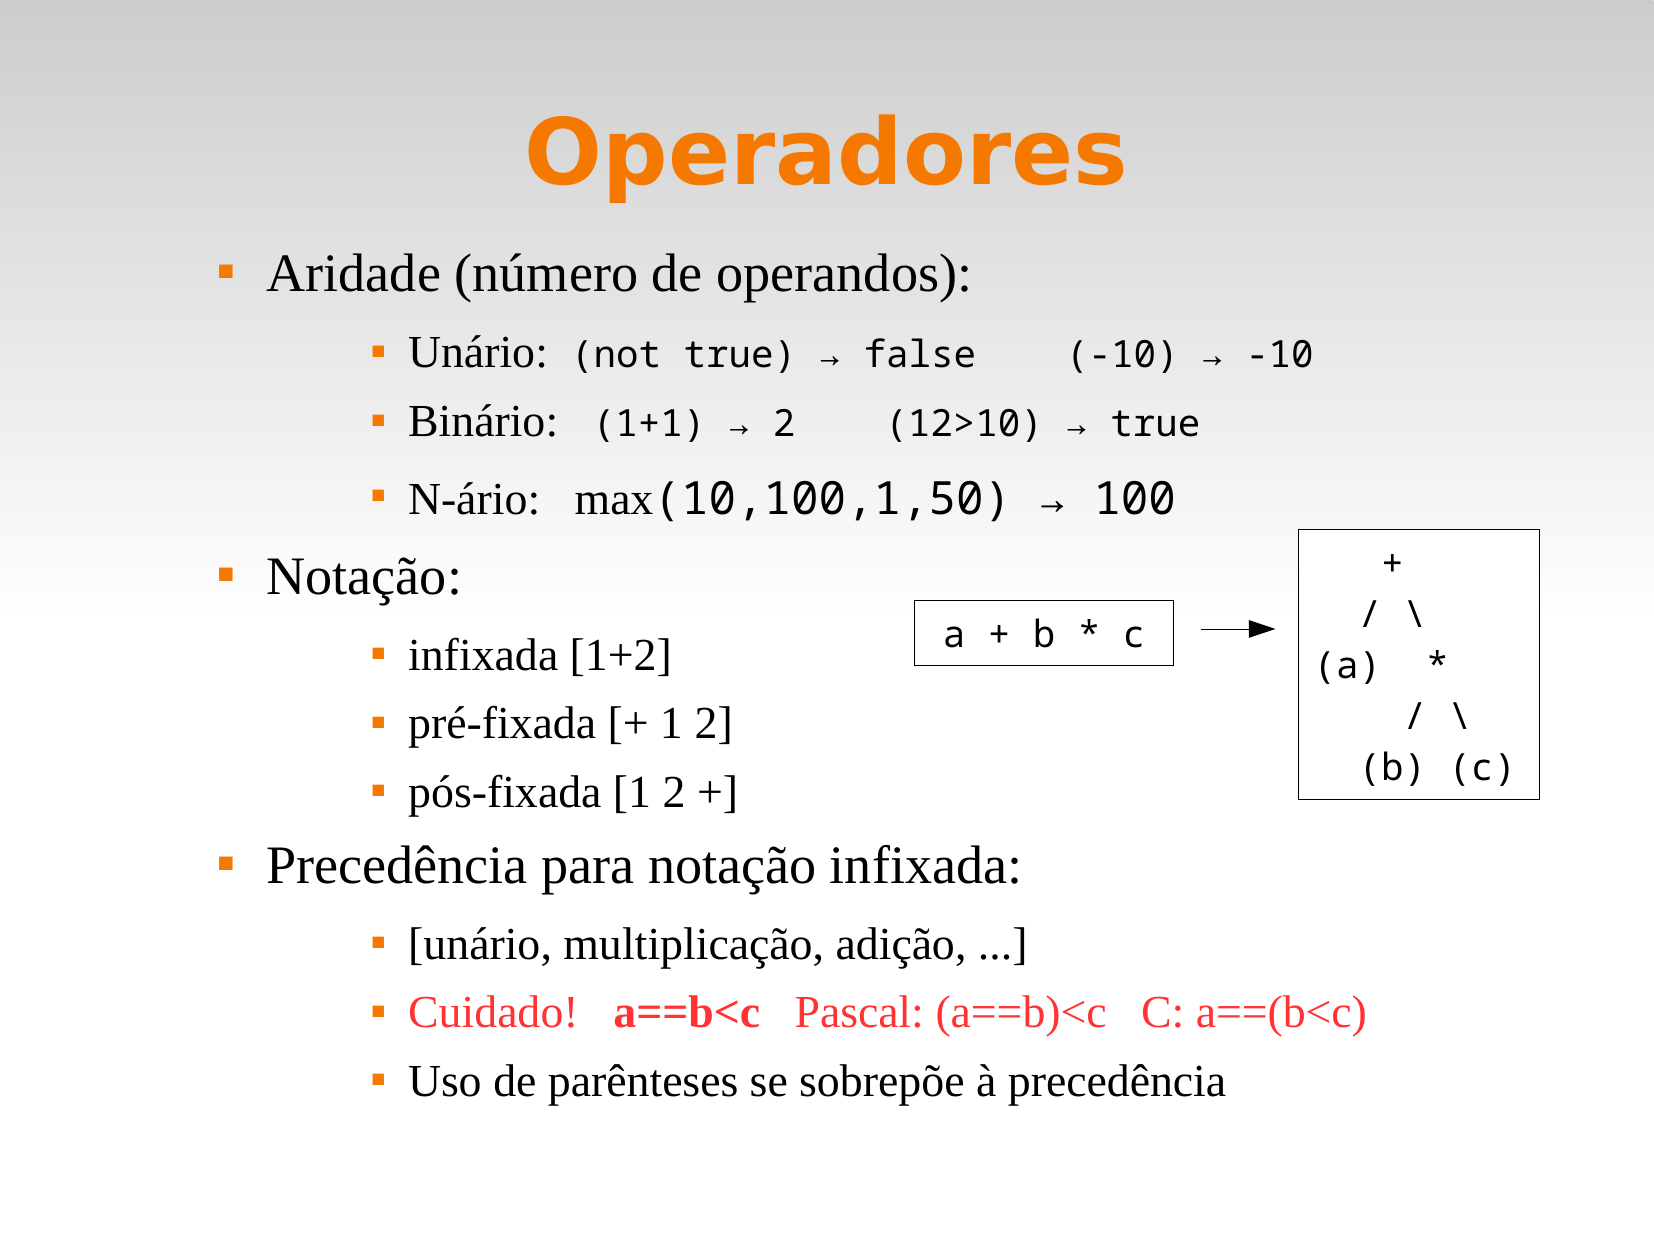

# Operadores
Aridade (número de operandos):
Unário: (not true) → false (-10) → -10
Binário: (1+1) → 2 (12>10) → true
N-ário: max(10,100,1,50) → 100
Notação:
infixada [1+2]
pré-fixada [+ 1 2]
pós-fixada [1 2 +]
Precedência para notação infixada:
[unário, multiplicação, adição, ...]
Cuidado! a==b<c Pascal: (a==b)<c C: a==(b<c)
Uso de parênteses se sobrepõe à precedência
 +
 / \
(a) *
 / \
 (b) (c)
a + b * c